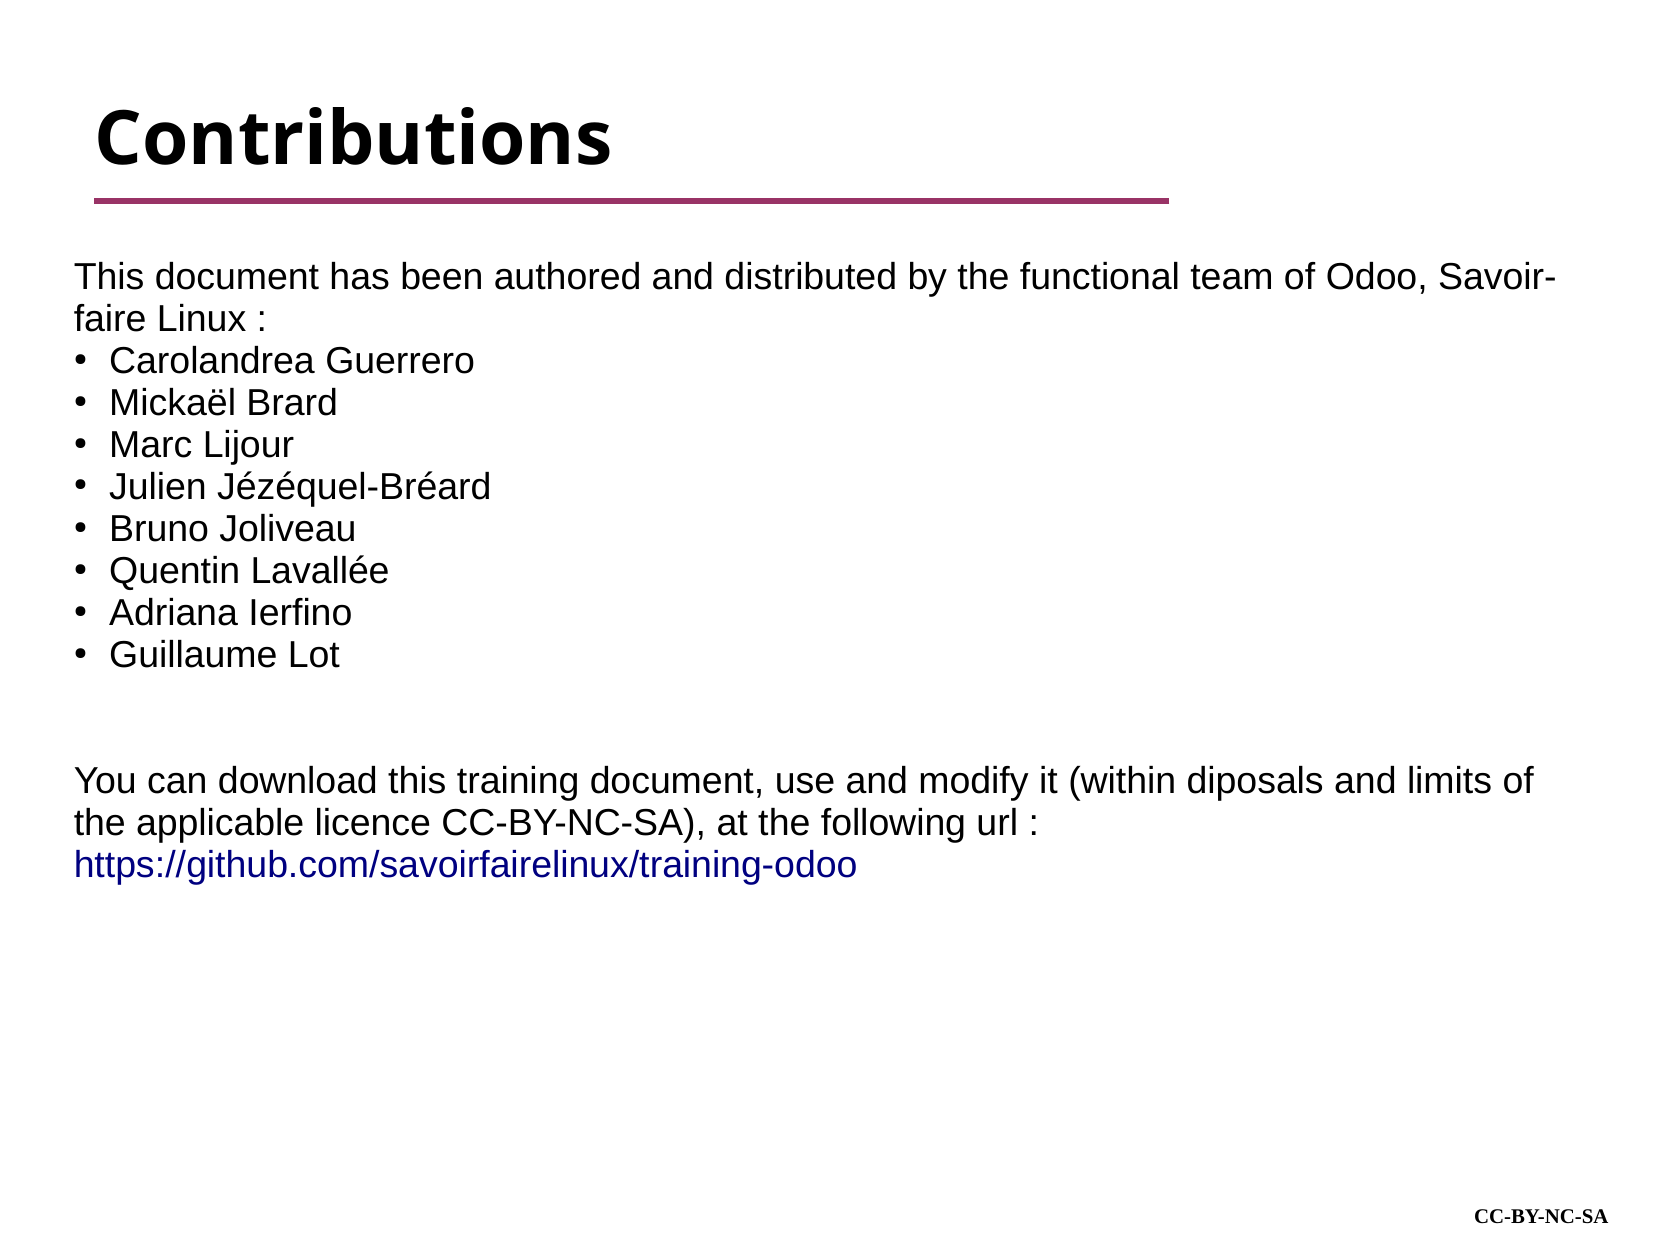

# Contributions
This document has been authored and distributed by the functional team of Odoo, Savoir-faire Linux :
Carolandrea Guerrero
Mickaël Brard
Marc Lijour
Julien Jézéquel-Bréard
Bruno Joliveau
Quentin Lavallée
Adriana Ierfino
Guillaume Lot
You can download this training document, use and modify it (within diposals and limits of the applicable licence CC-BY-NC-SA), at the following url : https://github.com/savoirfairelinux/training-odoo